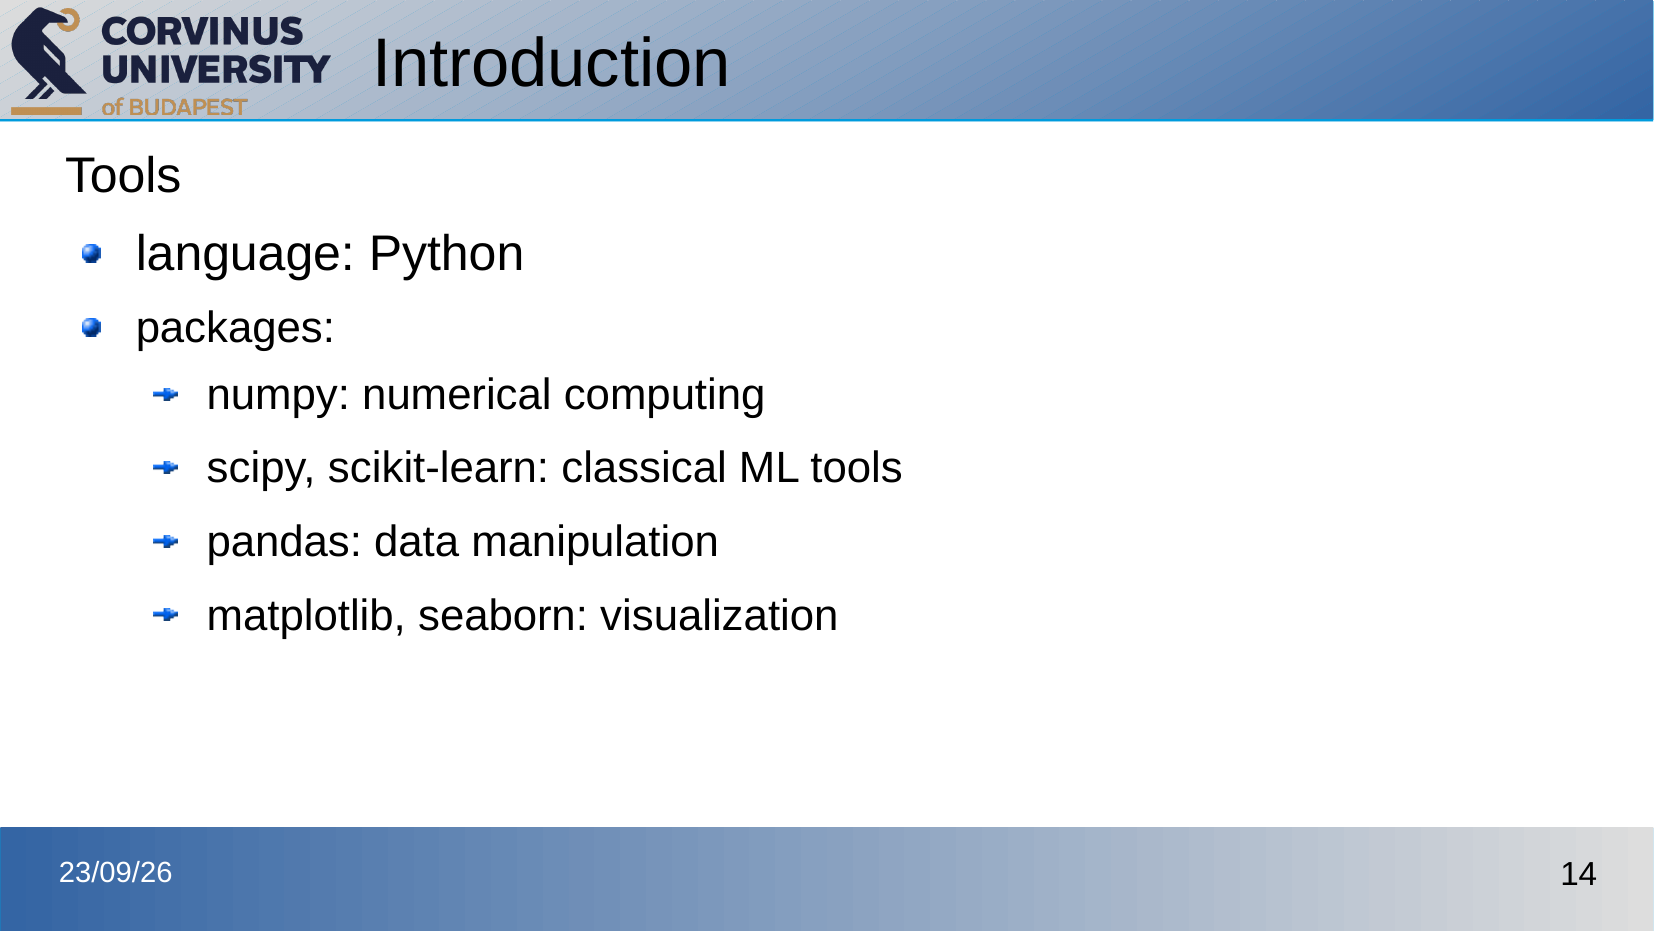

# Introduction
Tools
language: Python
packages:
numpy: numerical computing
scipy, scikit-learn: classical ML tools
pandas: data manipulation
matplotlib, seaborn: visualization